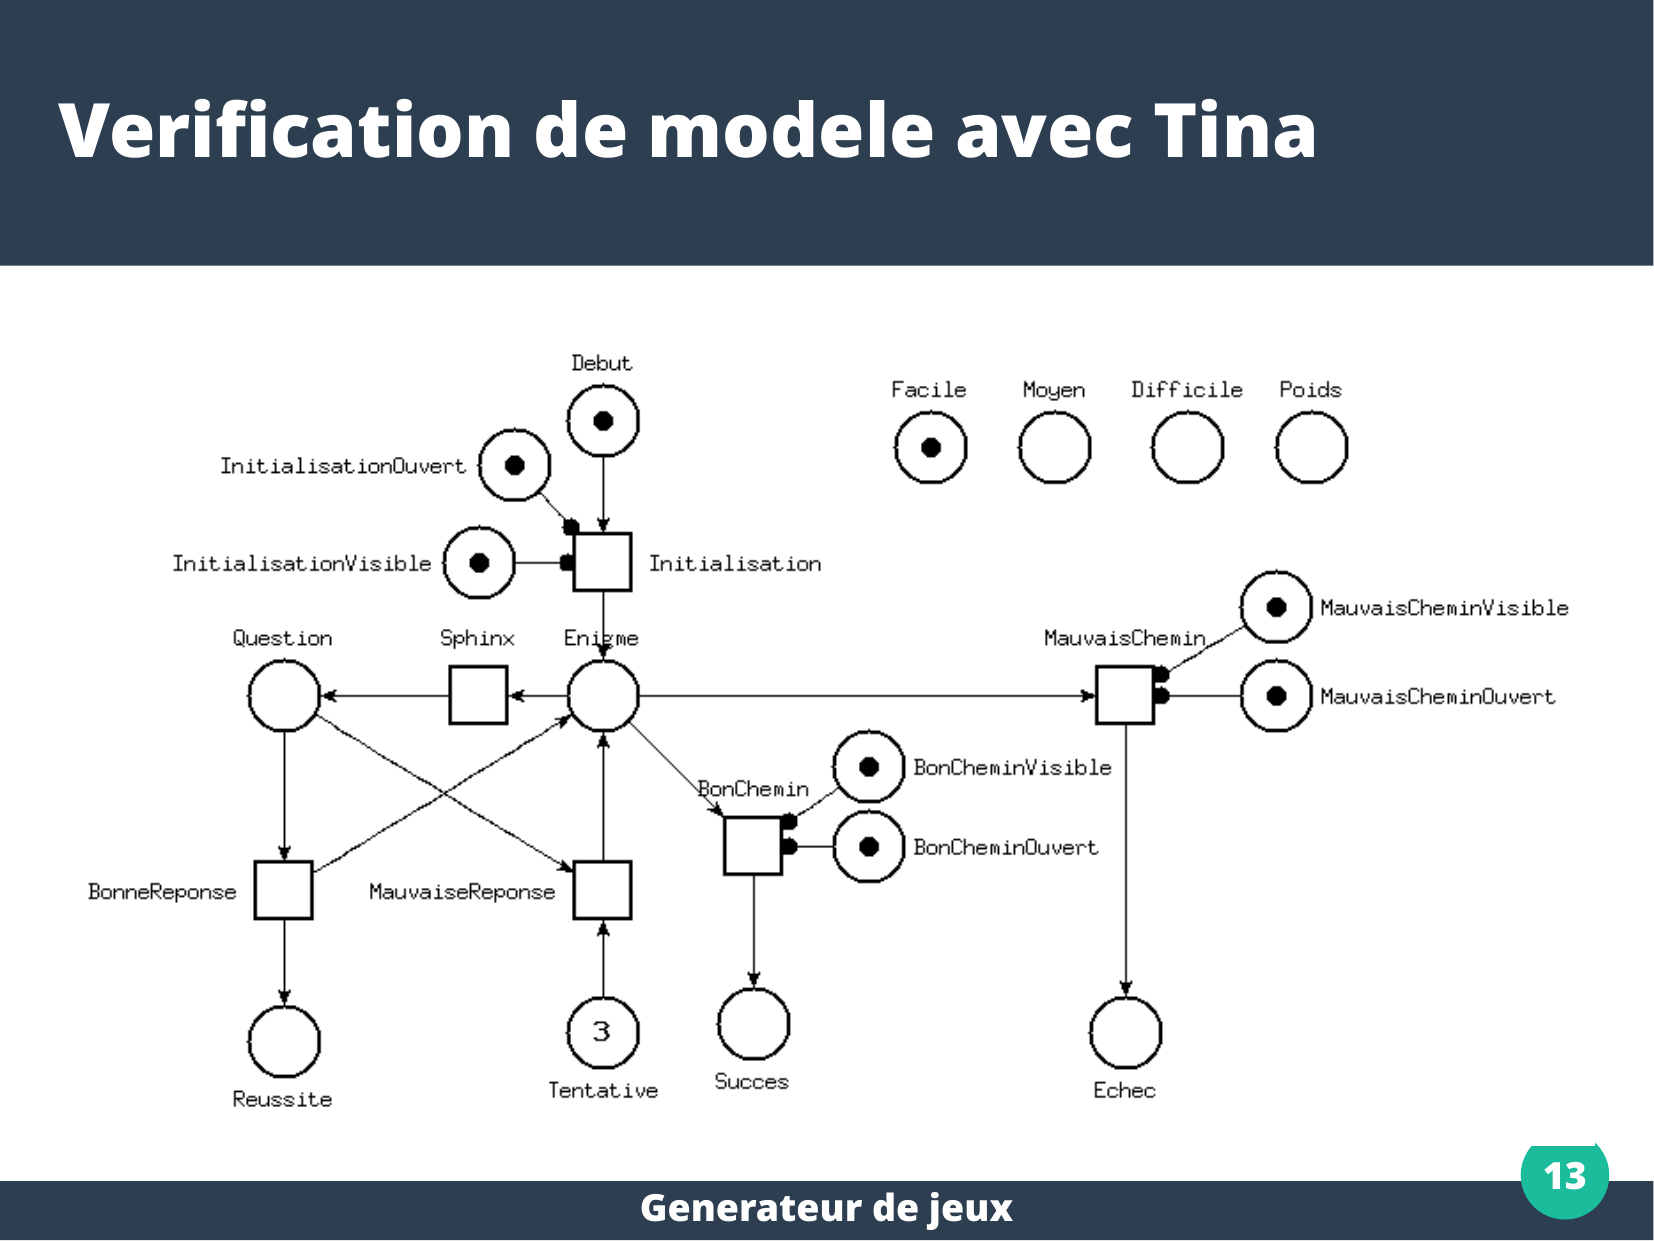

# Verification de modele avec Tina
13
Generateur de jeux